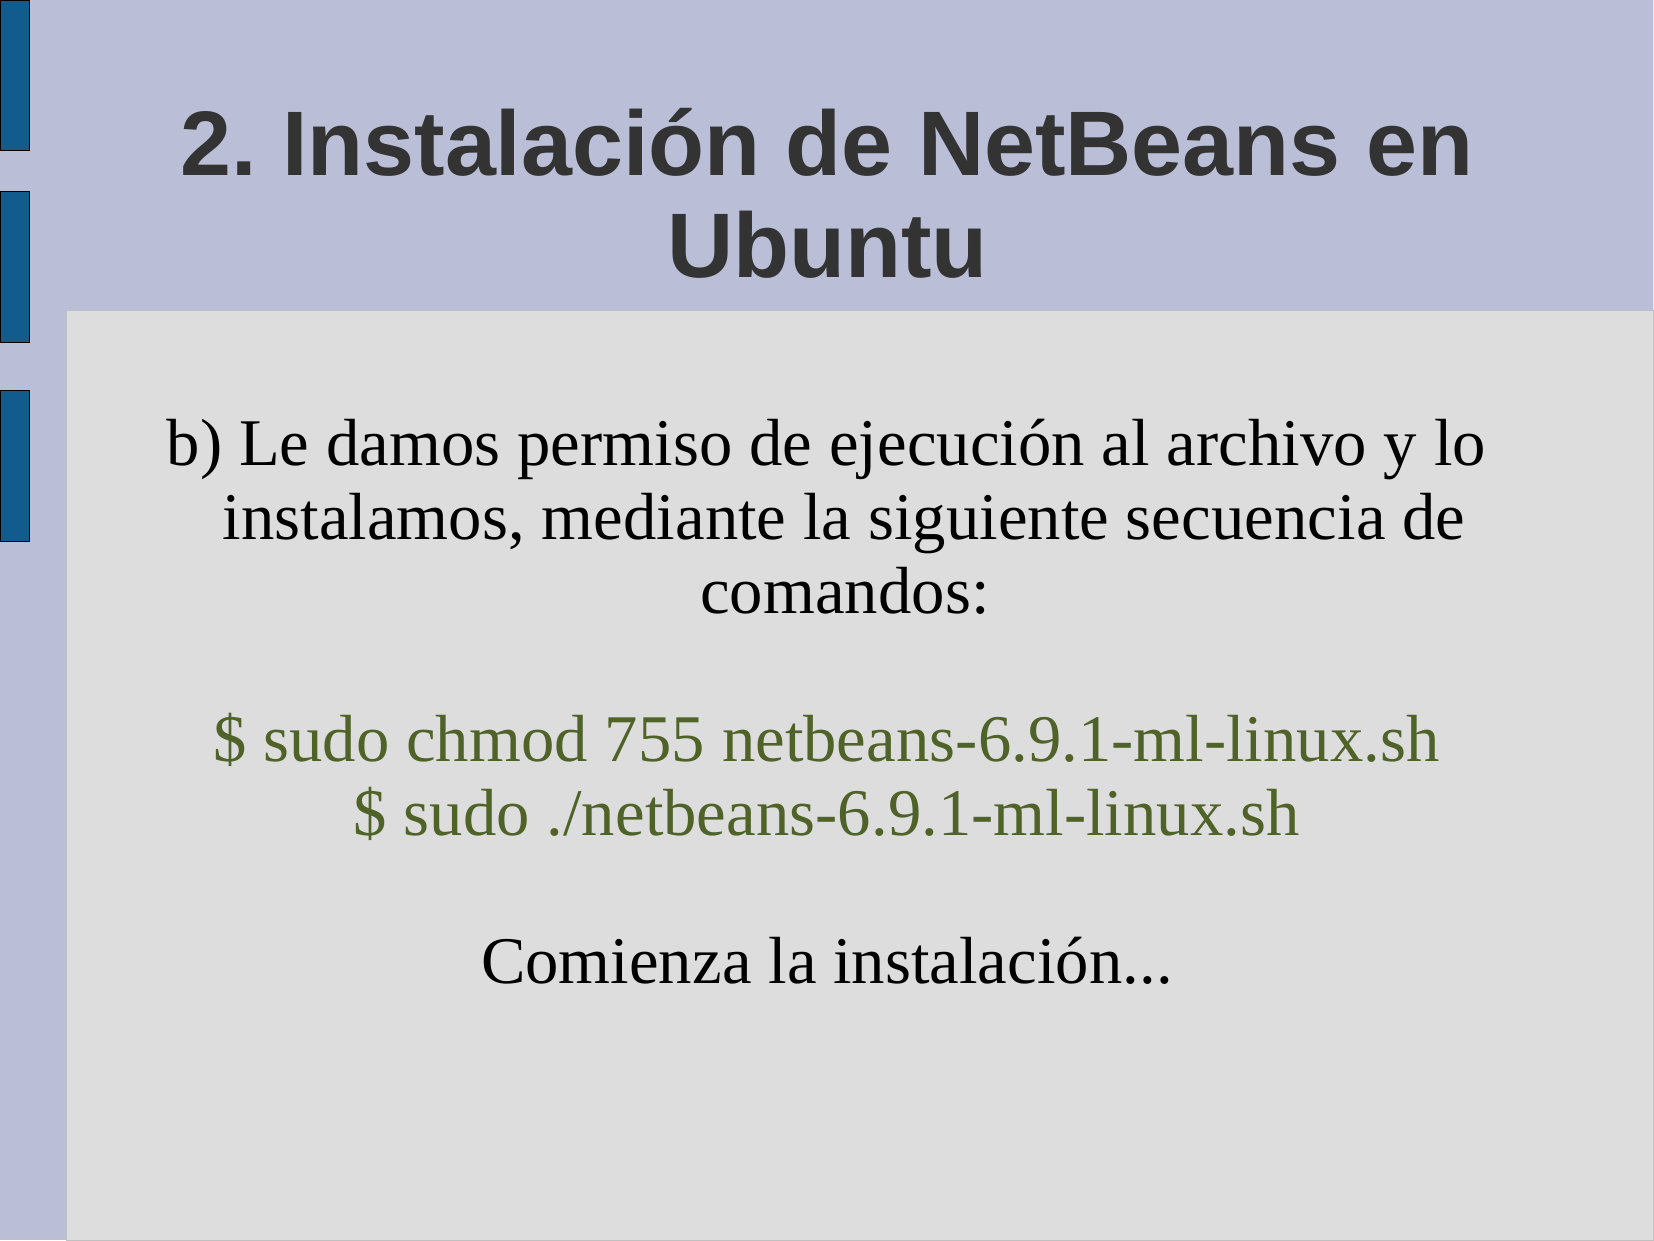

# 2. Instalación de NetBeans en Ubuntu
b) Le damos permiso de ejecución al archivo y lo instalamos, mediante la siguiente secuencia de comandos:
$ sudo chmod 755 netbeans-6.9.1-ml-linux.sh
$ sudo ./netbeans-6.9.1-ml-linux.sh
Comienza la instalación...